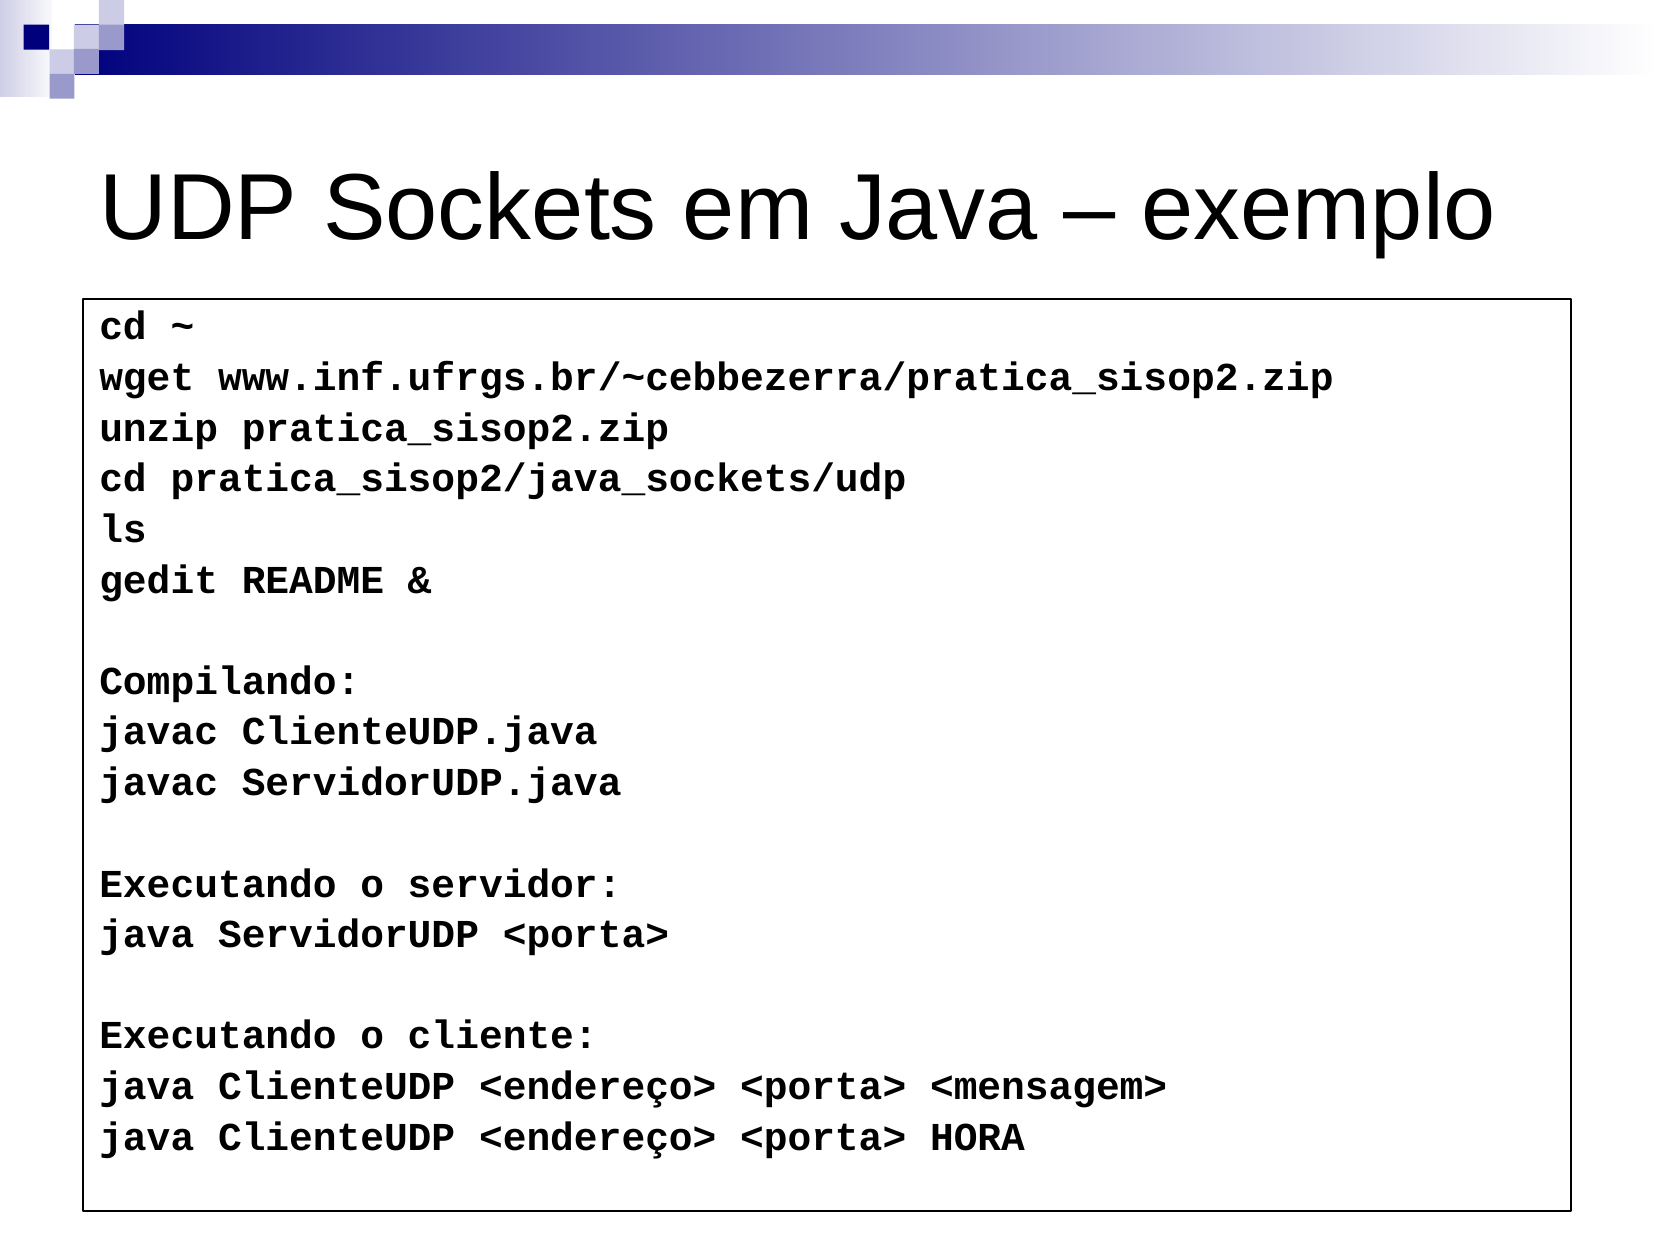

# UDP Sockets em Java – exemplo
cd ~
wget www.inf.ufrgs.br/~cebbezerra/pratica_sisop2.zip
unzip pratica_sisop2.zip
cd pratica_sisop2/java_sockets/udp
ls
gedit README &
Compilando:
javac ClienteUDP.java
javac ServidorUDP.java
Executando o servidor:
java ServidorUDP <porta>
Executando o cliente:
java ClienteUDP <endereço> <porta> <mensagem>
java ClienteUDP <endereço> <porta> HORA